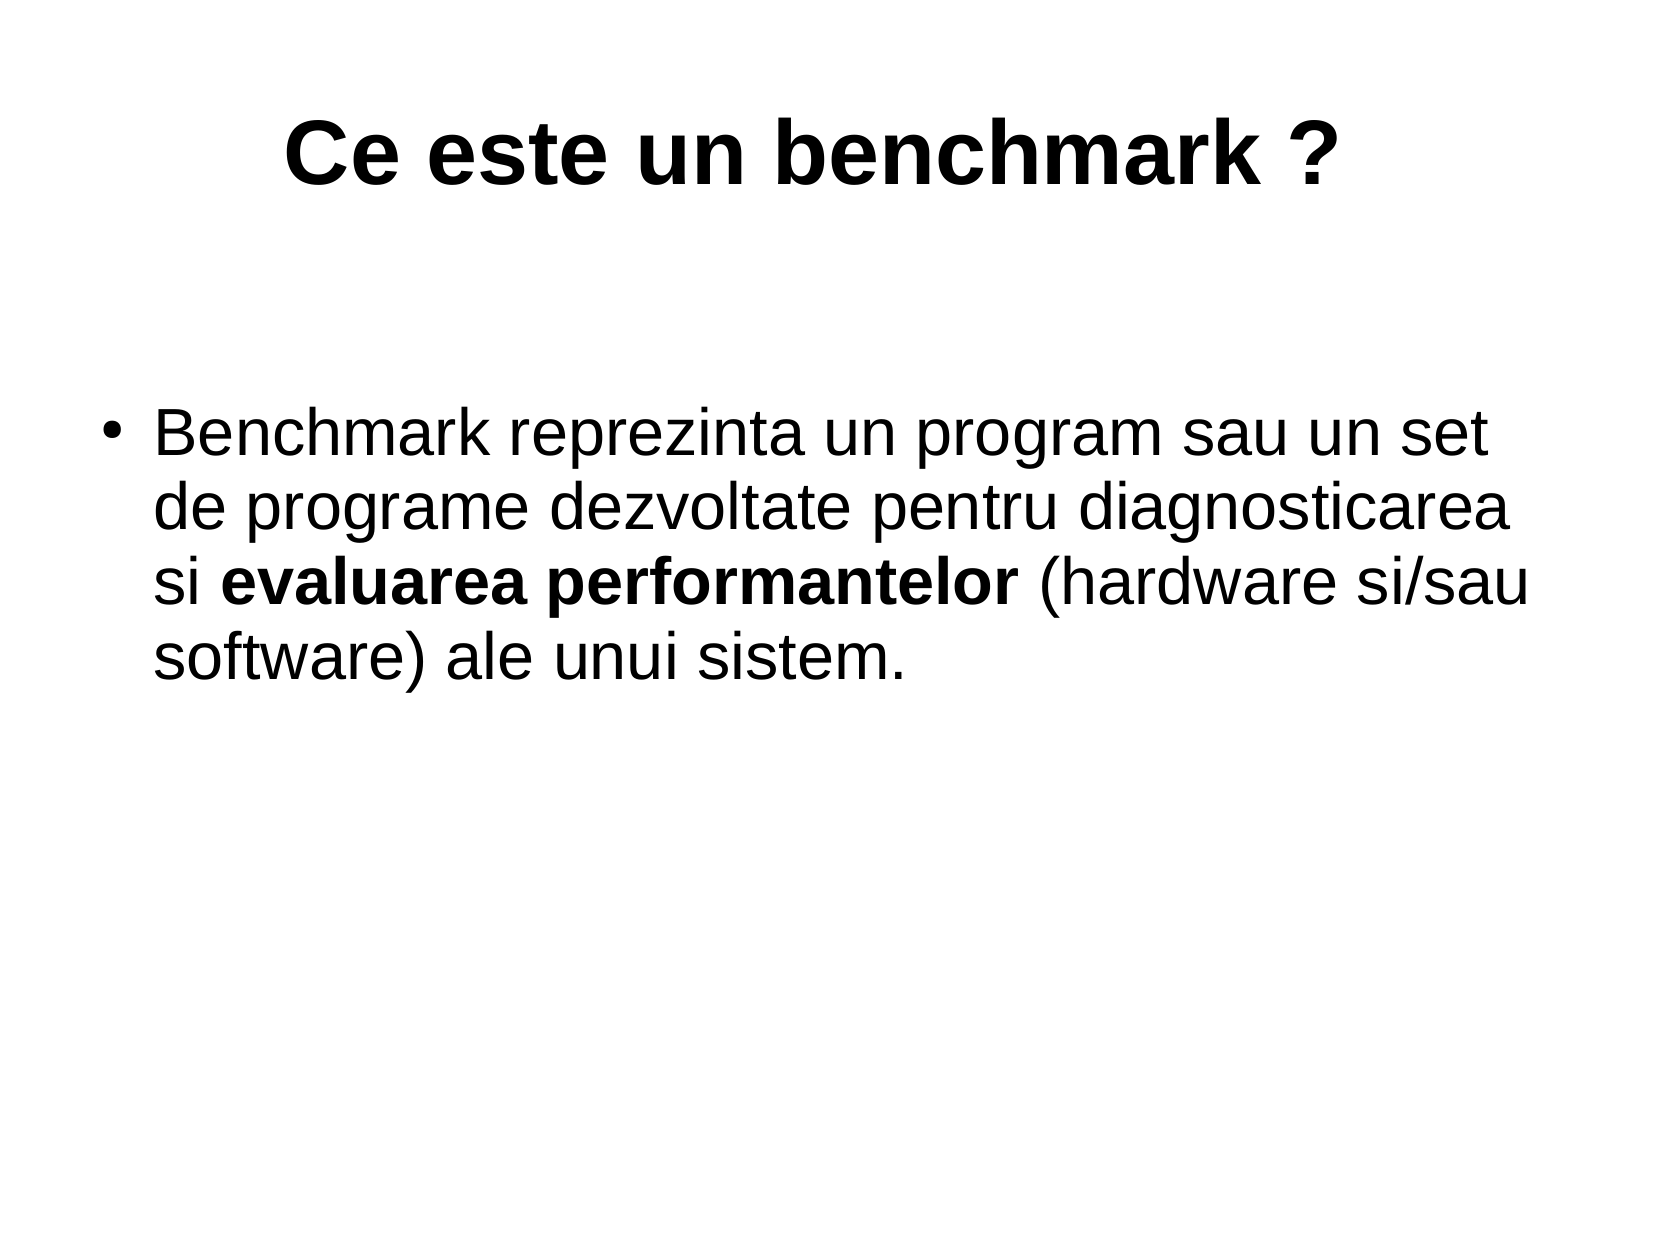

# Ce este un benchmark ?
Benchmark reprezinta un program sau un set de programe dezvoltate pentru diagnosticarea si evaluarea performantelor (hardware si/sau software) ale unui sistem.